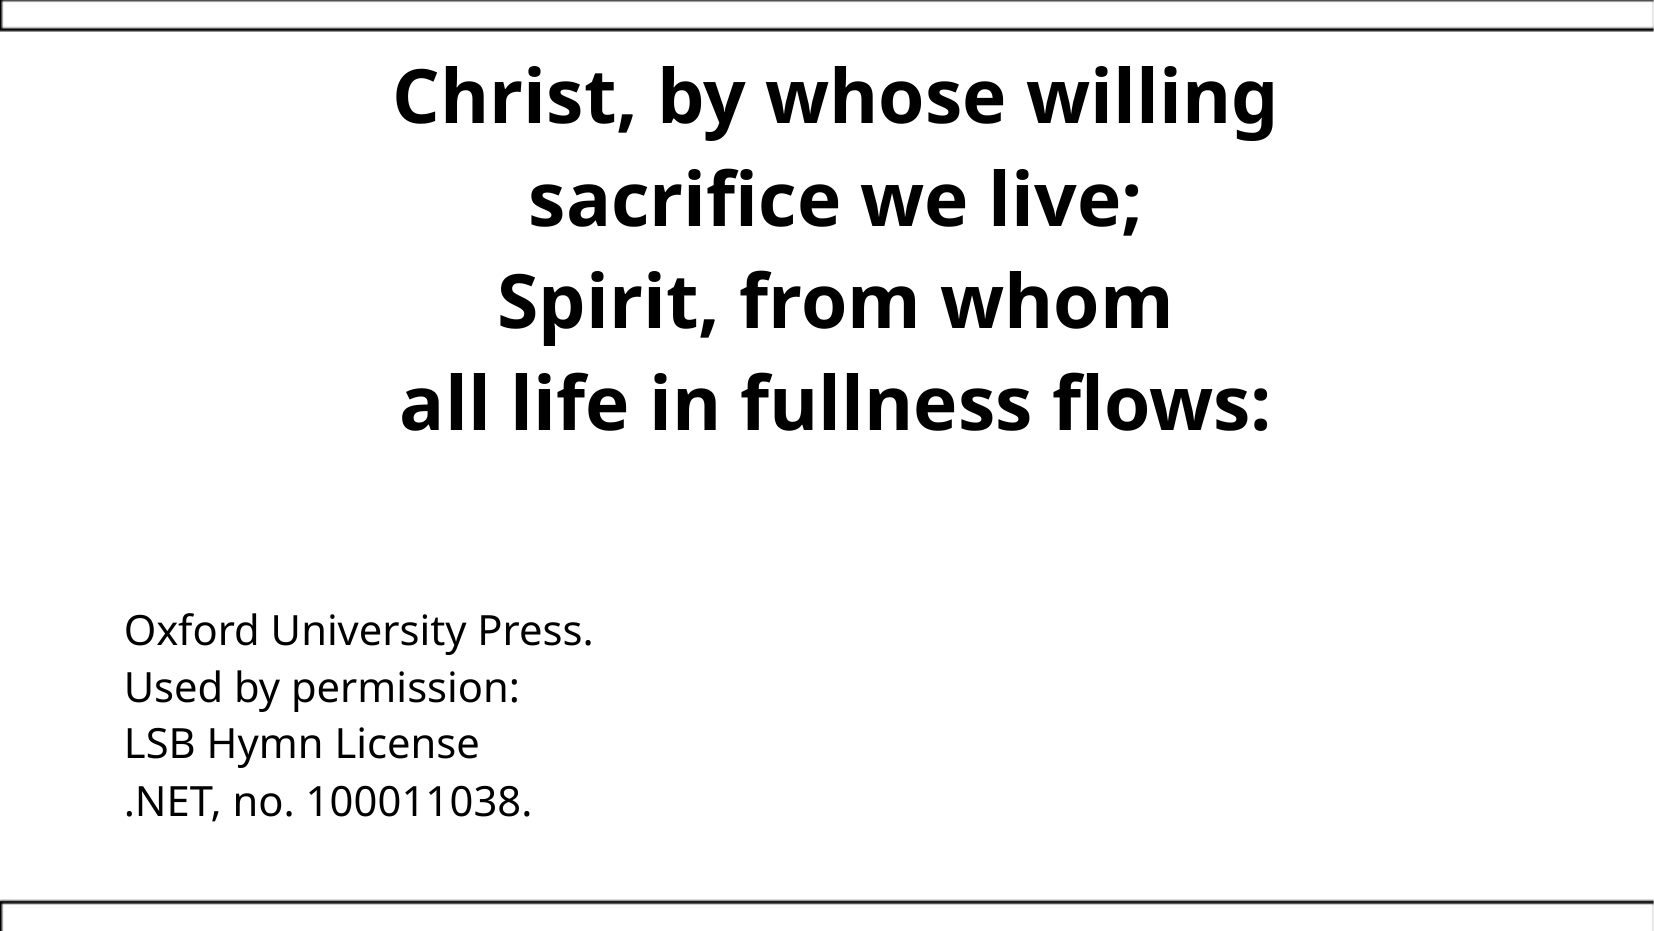

Christ, by whose willing
sacrifice we live;
Spirit, from whom
all life in fullness flows:
Oxford University Press.
Used by permission:
LSB Hymn License
.NET, no. 100011038.